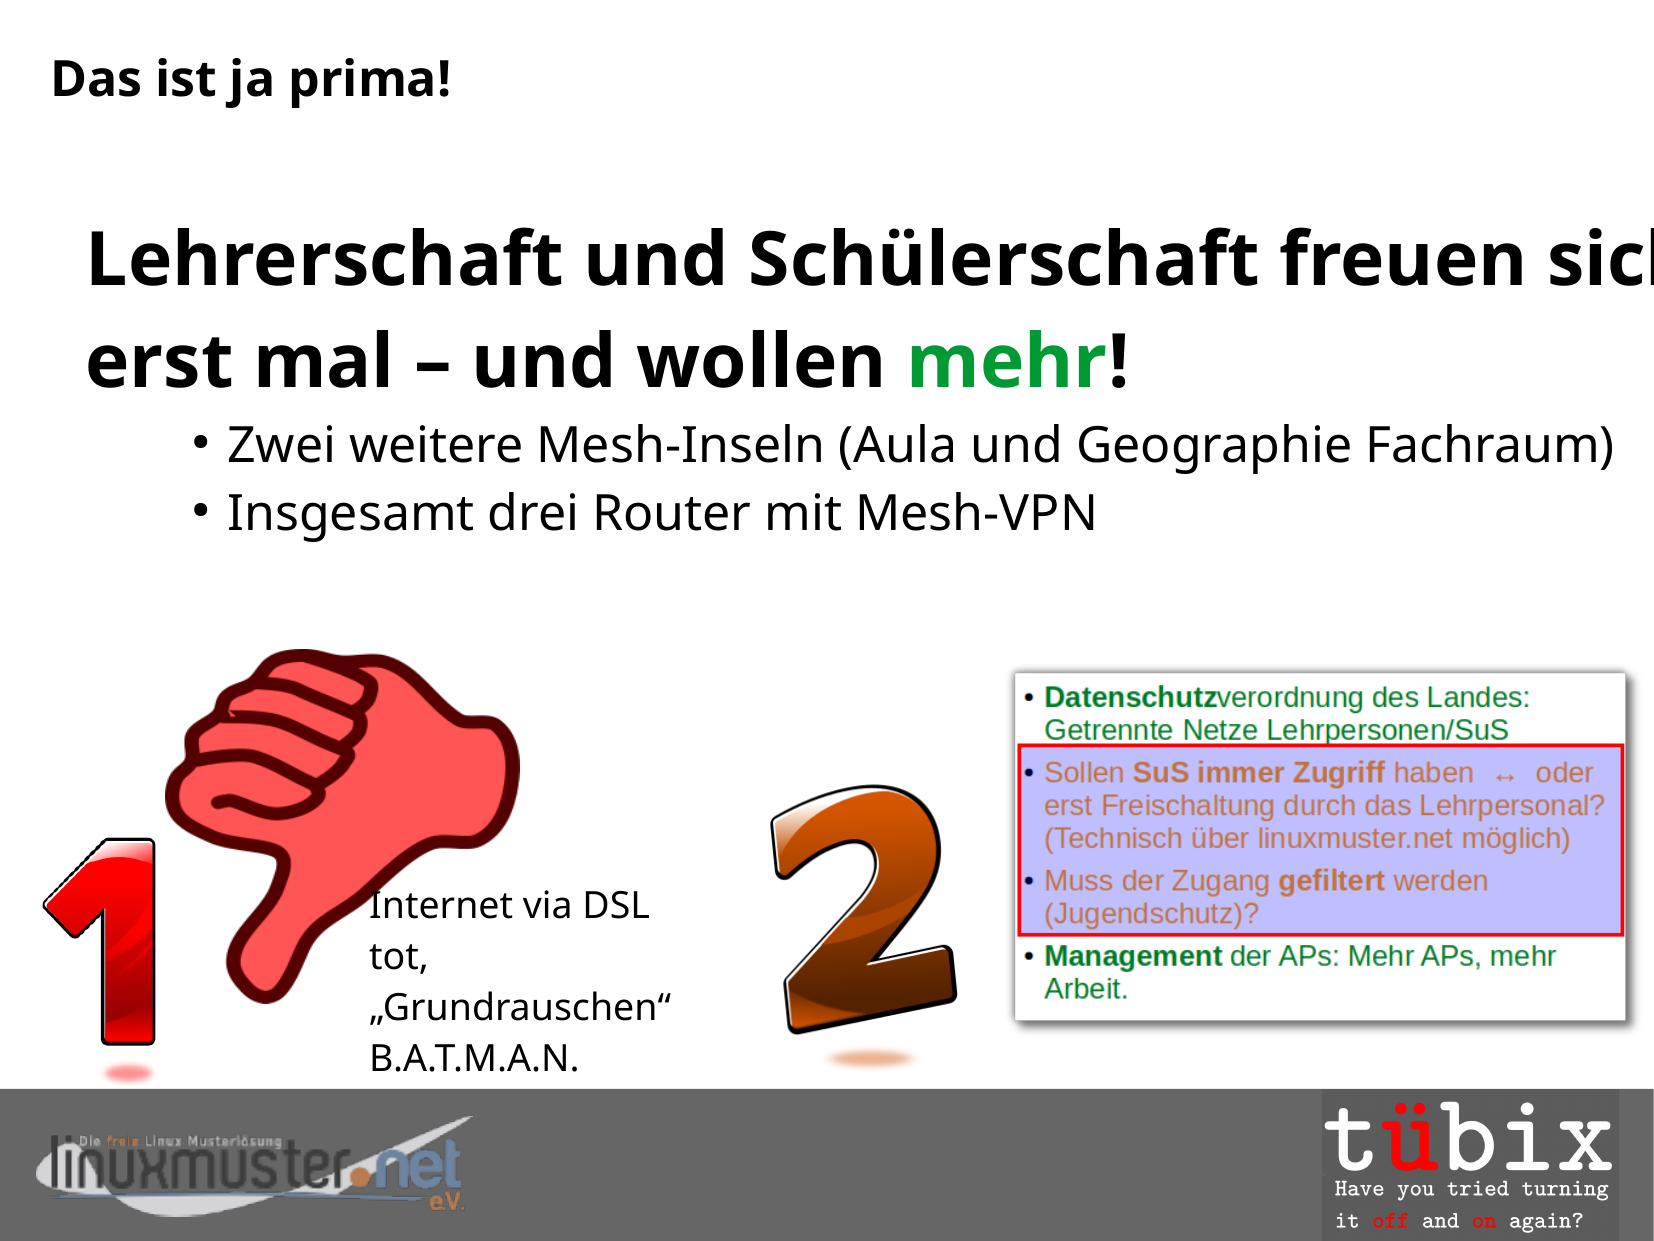

Das ist ja prima!
Lehrerschaft und Schülerschaft freuen sich
erst mal – und wollen mehr!
Zwei weitere Mesh-Inseln (Aula und Geographie Fachraum)
Insgesamt drei Router mit Mesh-VPN
Internet via DSL tot, „Grundrauschen“ B.A.T.M.A.N.